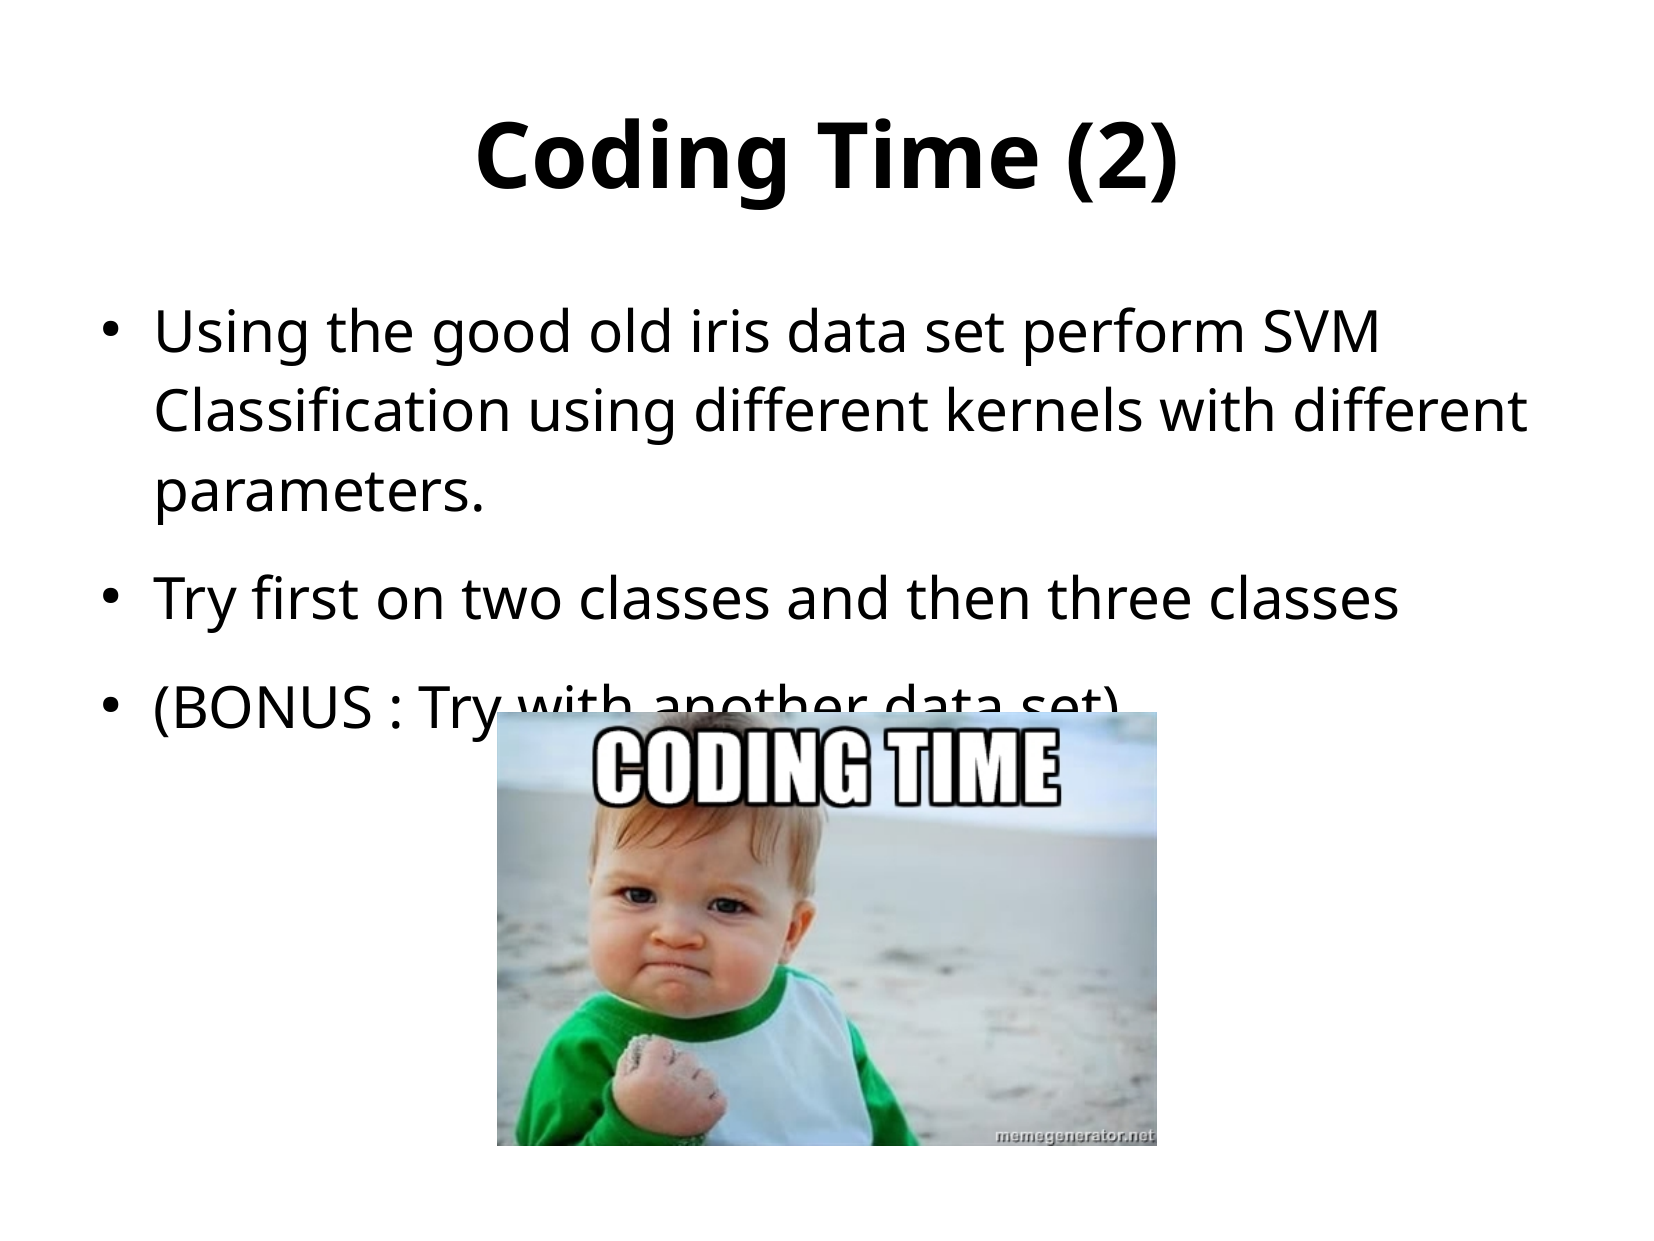

# Coding Time (2)
Using the good old iris data set perform SVM Classification using different kernels with different parameters.
Try first on two classes and then three classes
(BONUS : Try with another data set)